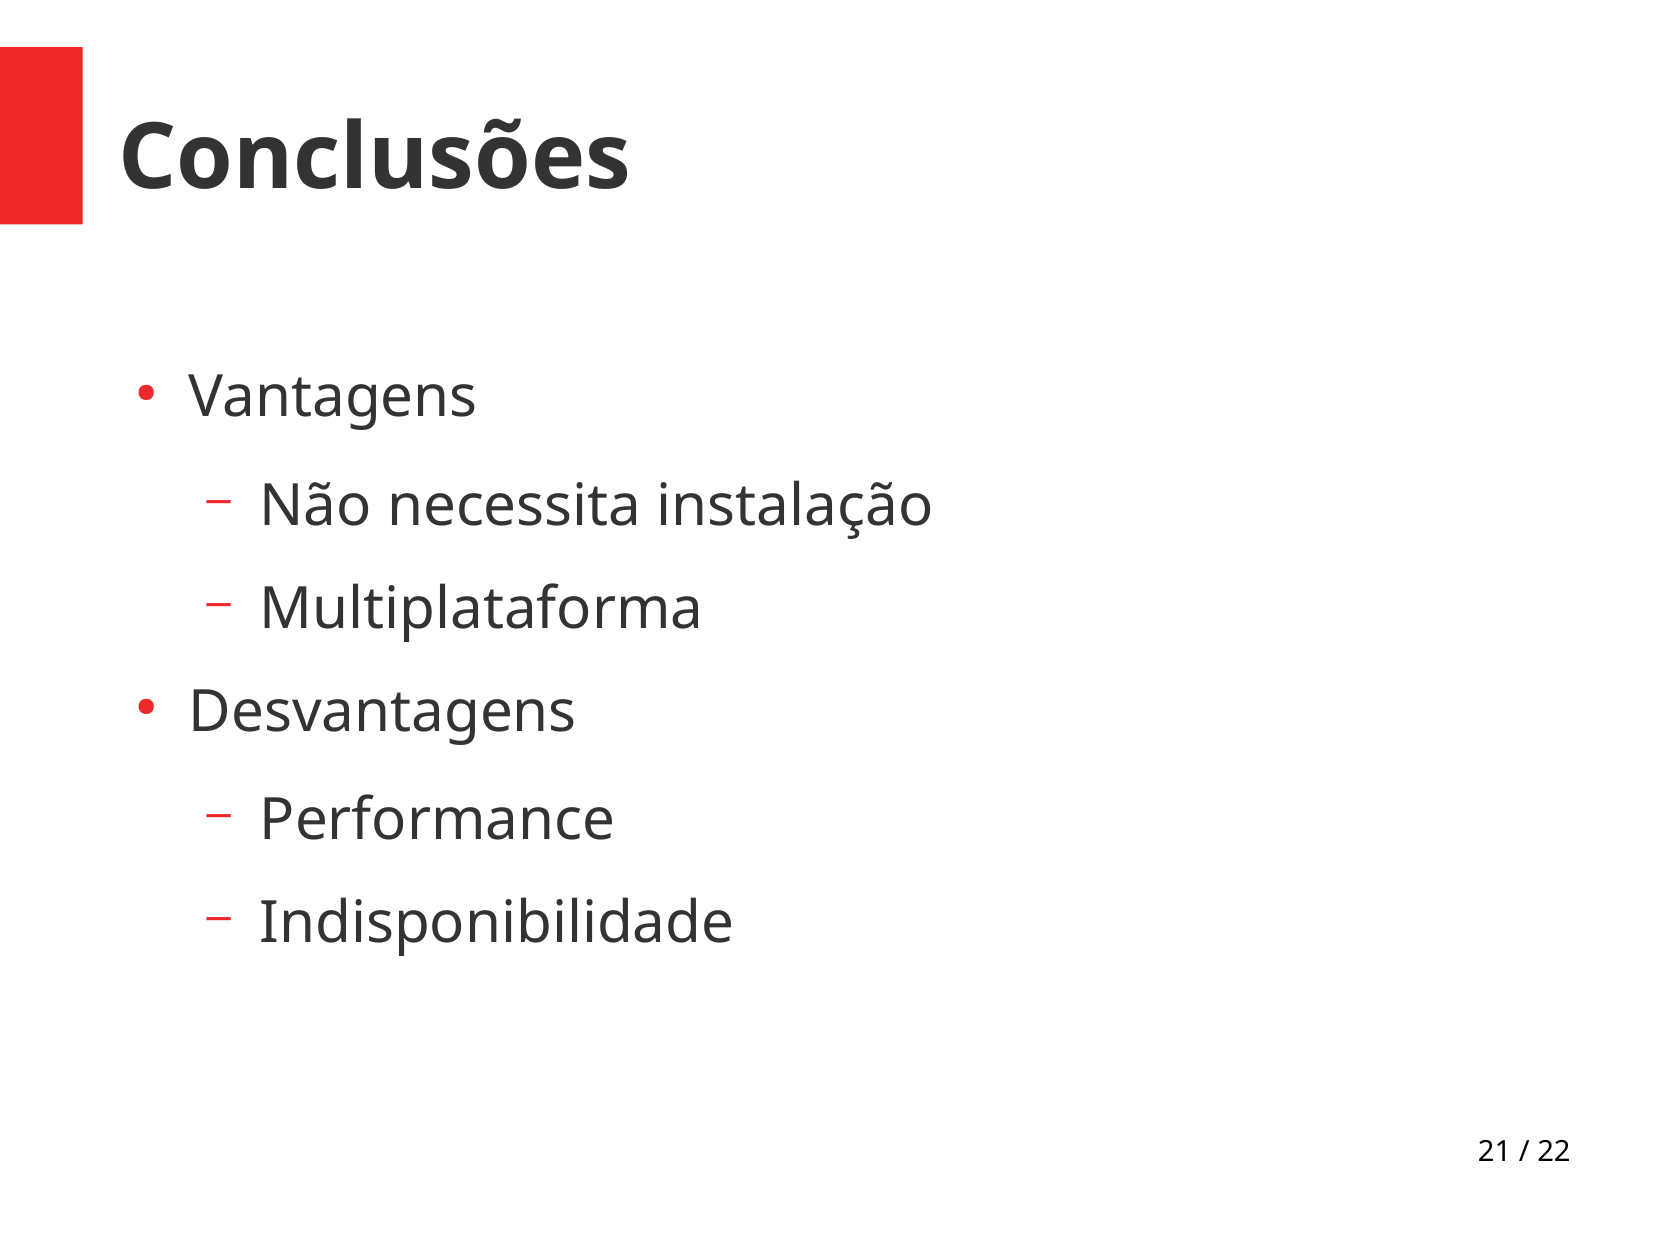

# Conclusões
Vantagens
Não necessita instalação
Multiplataforma
Desvantagens
Performance
Indisponibilidade
21